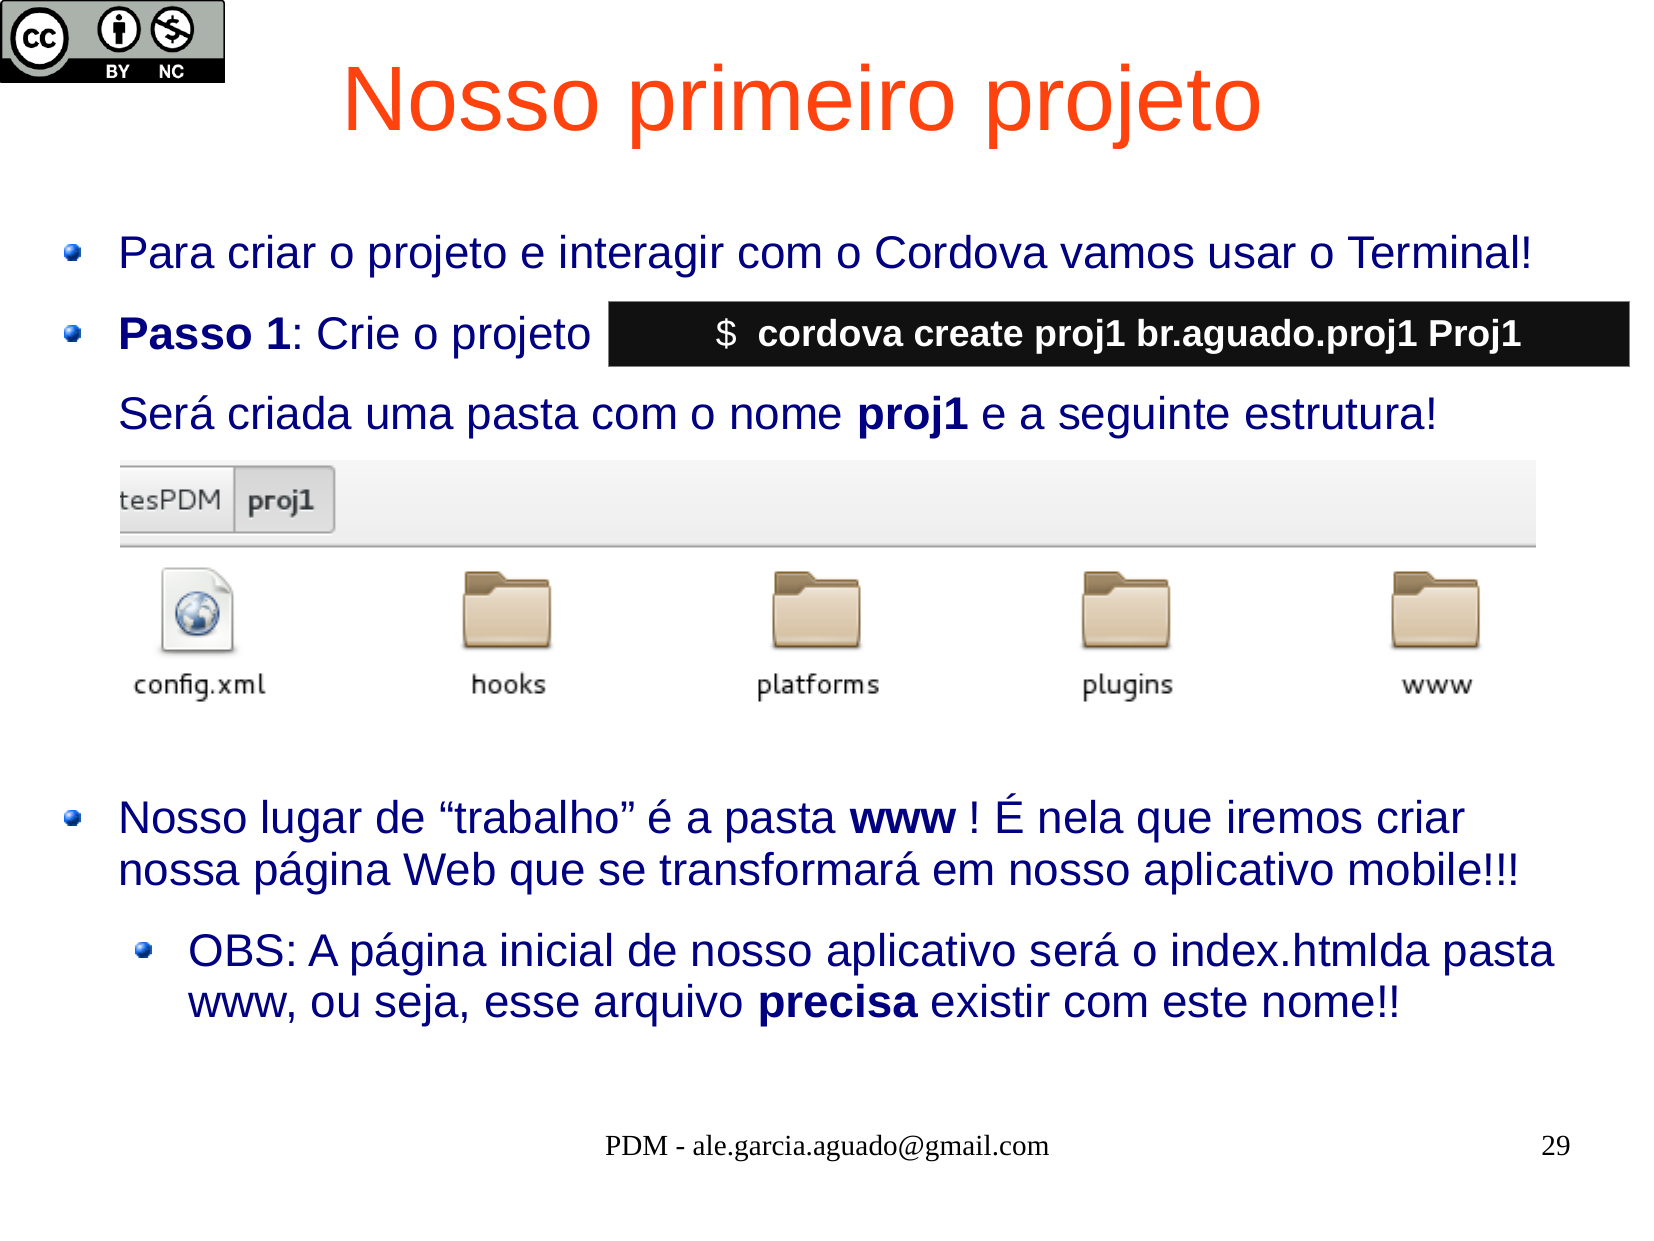

# Nosso primeiro projeto
Para criar o projeto e interagir com o Cordova vamos usar o Terminal!
Passo 1: Crie o projeto
Será criada uma pasta com o nome proj1 e a seguinte estrutura!
Nosso lugar de “trabalho” é a pasta www ! É nela que iremos criar nossa página Web que se transformará em nosso aplicativo mobile!!!
OBS: A página inicial de nosso aplicativo será o index.htmlda pasta www, ou seja, esse arquivo precisa existir com este nome!!
$ cordova create proj1 br.aguado.proj1 Proj1
PDM - ale.garcia.aguado@gmail.com
29